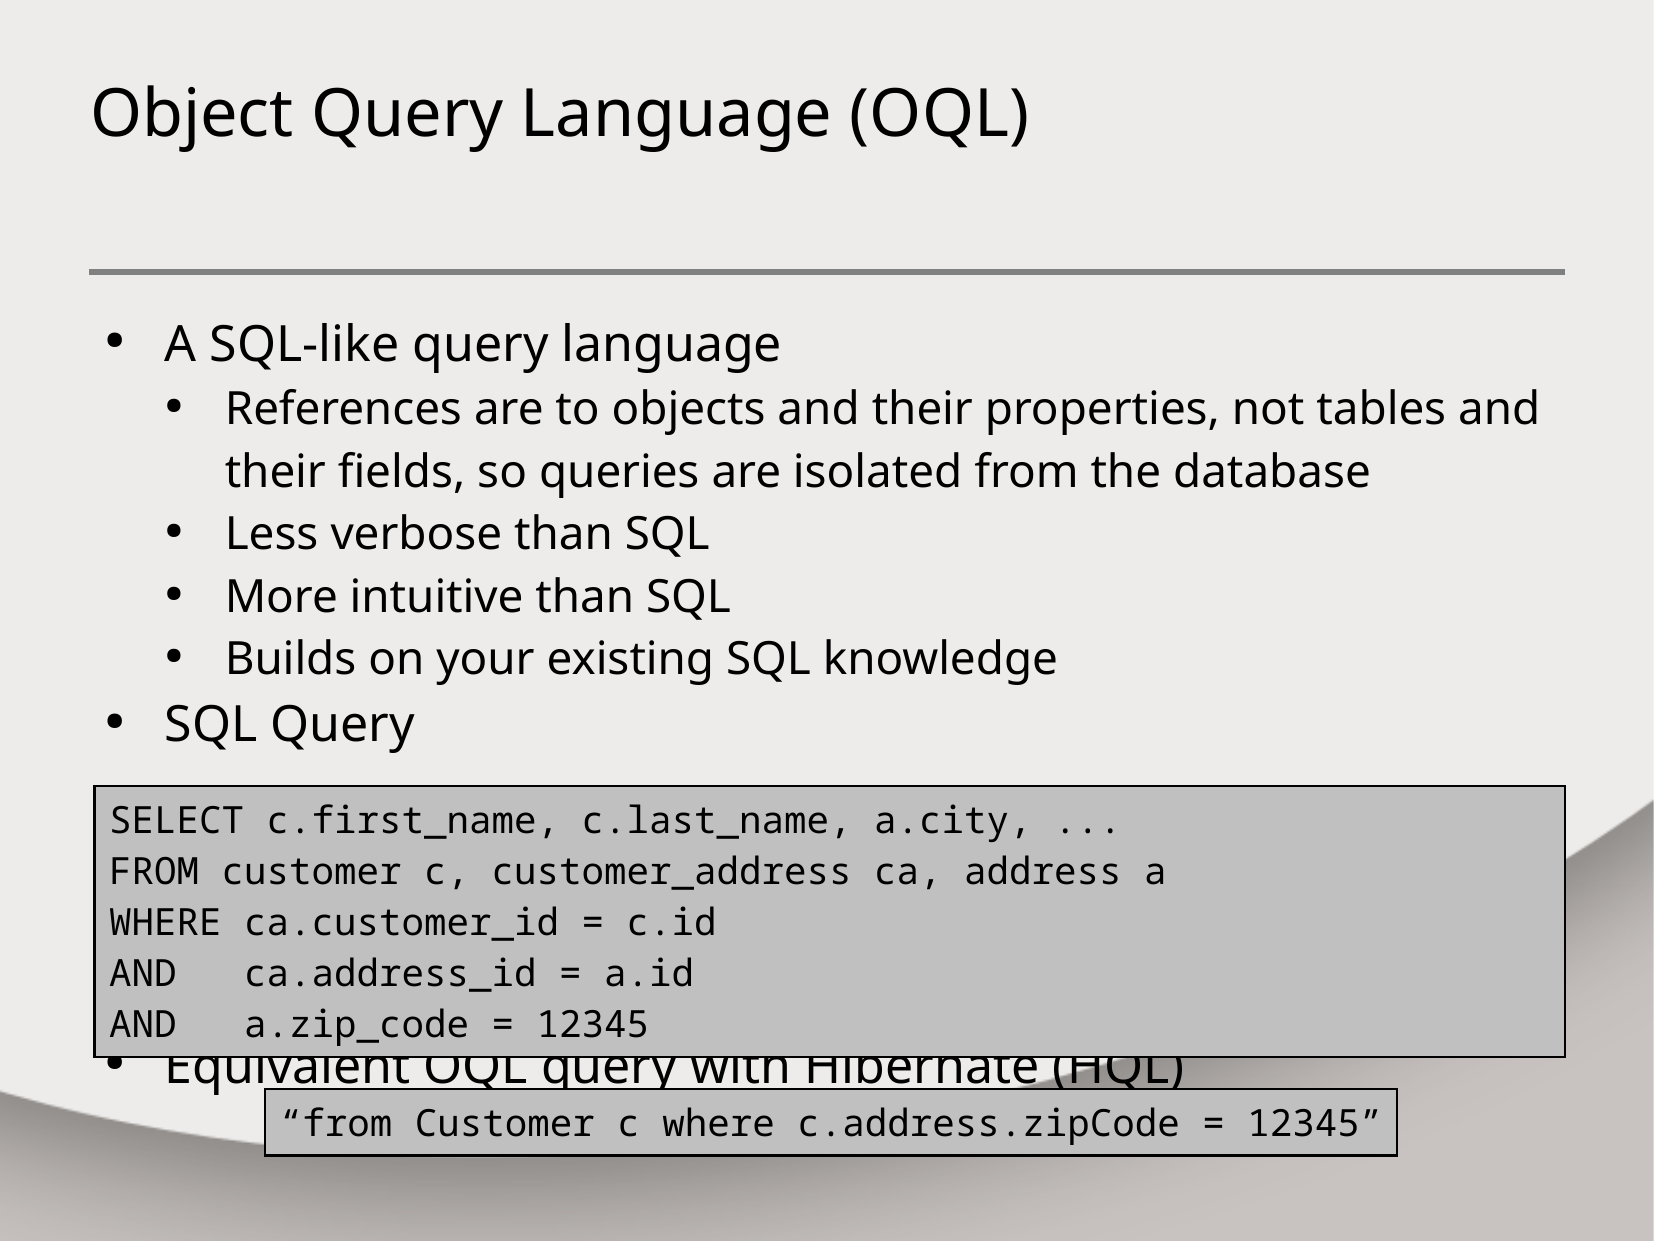

# Object Query Language (OQL)
A SQL-like query language
References are to objects and their properties, not tables and their fields, so queries are isolated from the database
Less verbose than SQL
More intuitive than SQL
Builds on your existing SQL knowledge
SQL Query
Equivalent OQL query with Hibernate (HQL)
SELECT c.first_name, c.last_name, a.city, ...
FROM customer c, customer_address ca, address a
WHERE ca.customer_id = c.id
AND ca.address_id = a.id
AND a.zip_code = 12345
“from Customer c where c.address.zipCode = 12345”